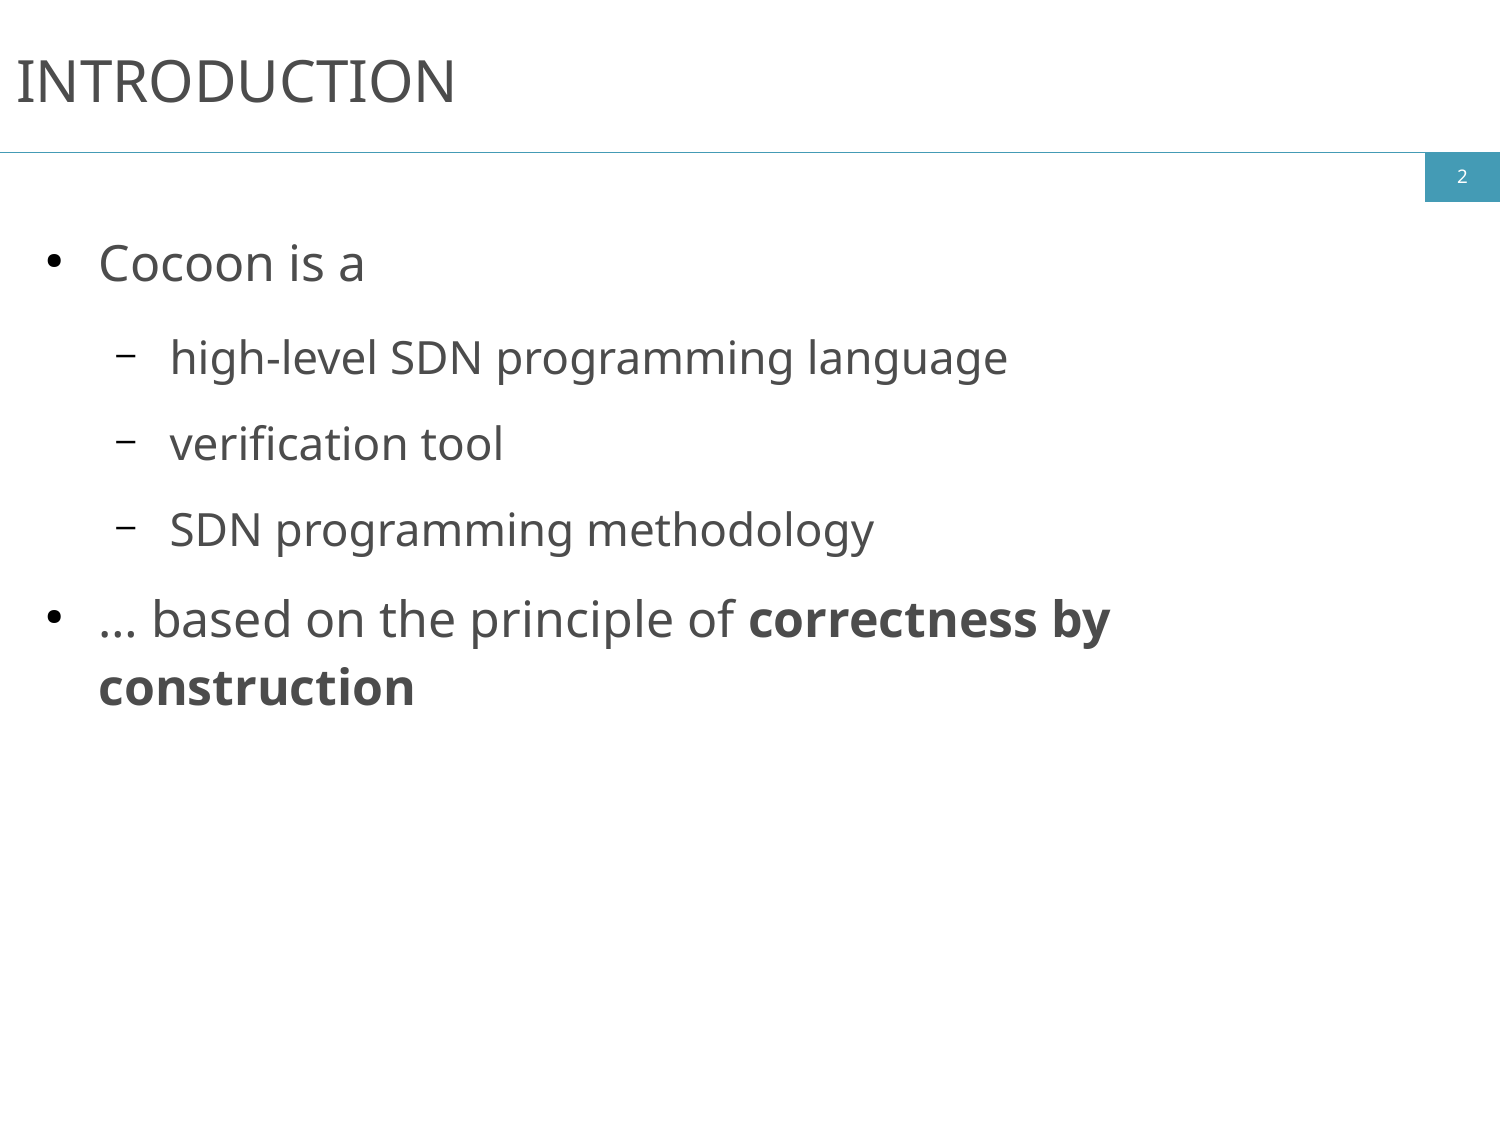

# INTRODUCTION
Cocoon is a
high-level SDN programming language
verification tool
SDN programming methodology
… based on the principle of correctness by construction